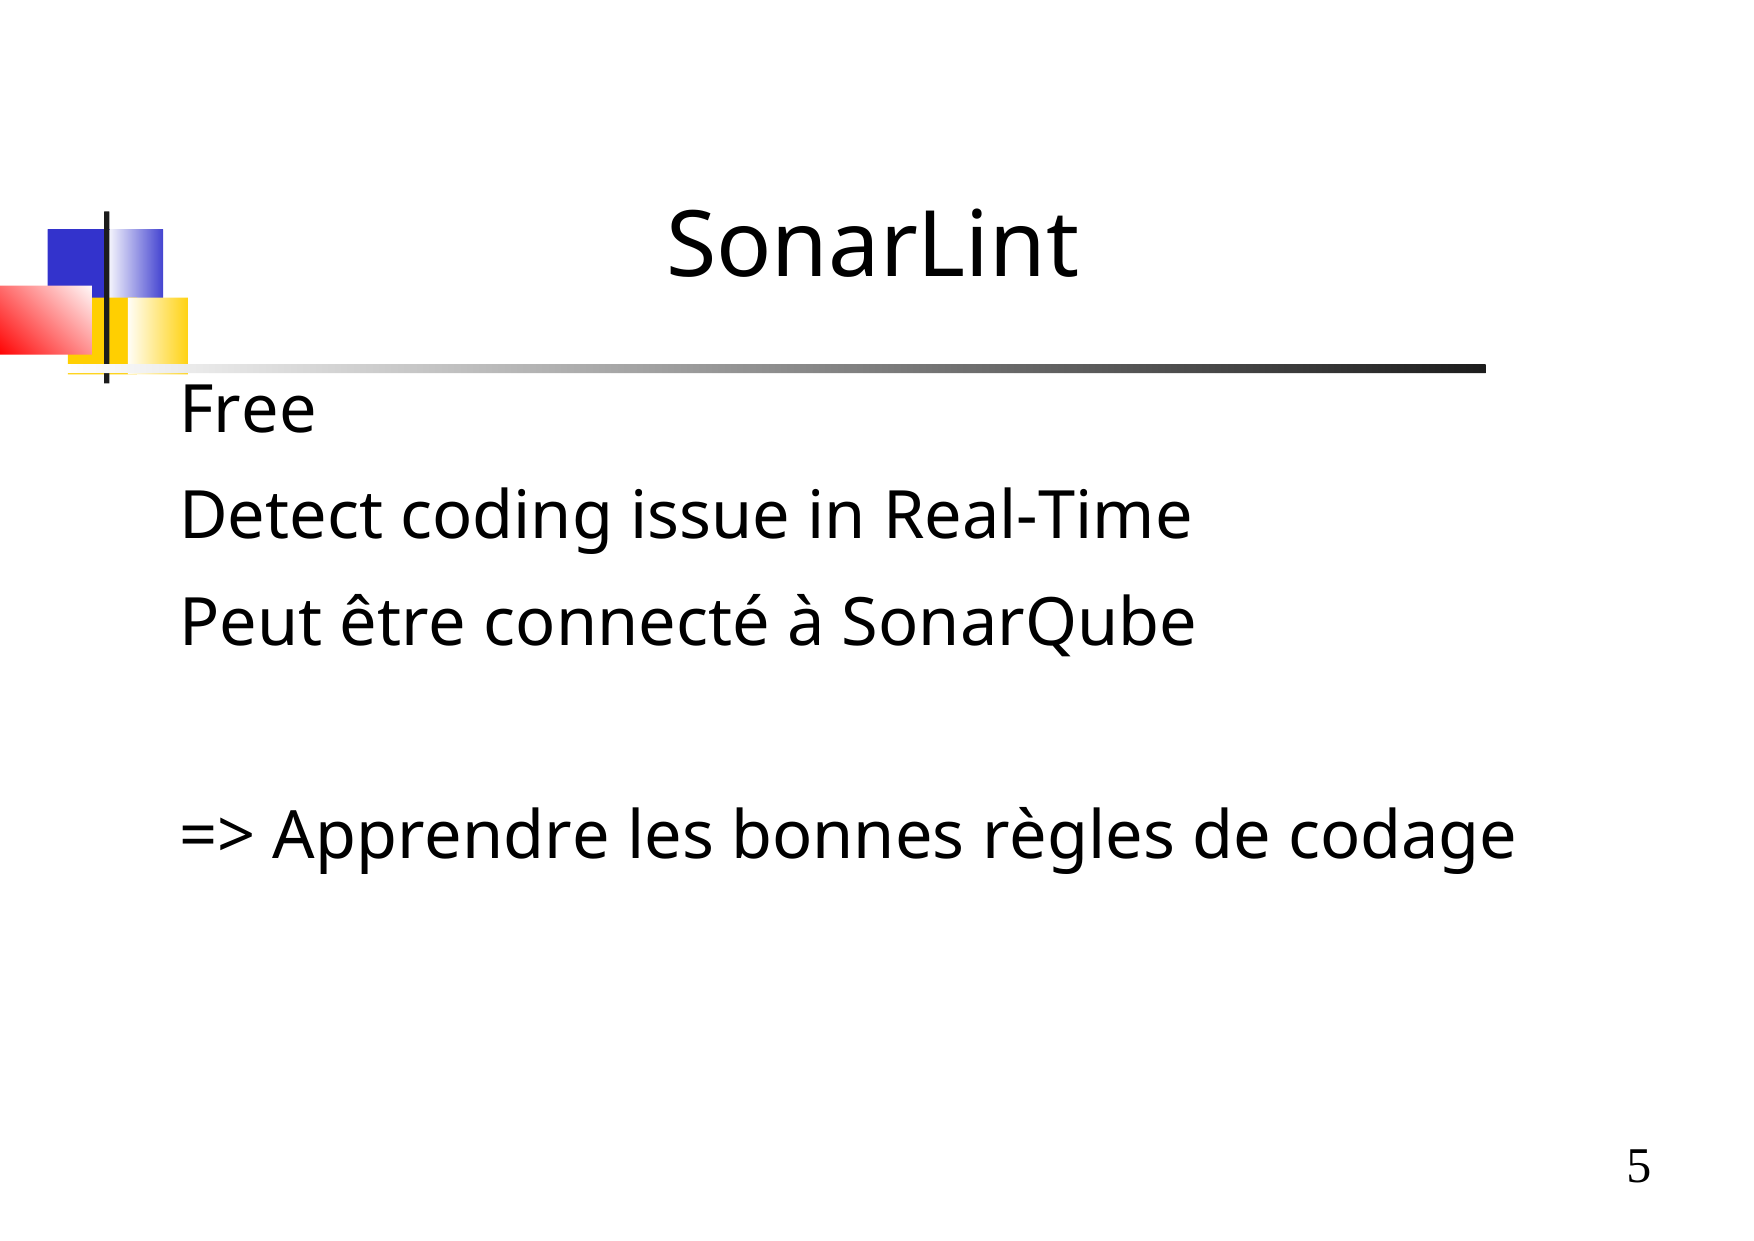

# SonarLint
Free
Detect coding issue in Real-Time
Peut être connecté à SonarQube
=> Apprendre les bonnes règles de codage